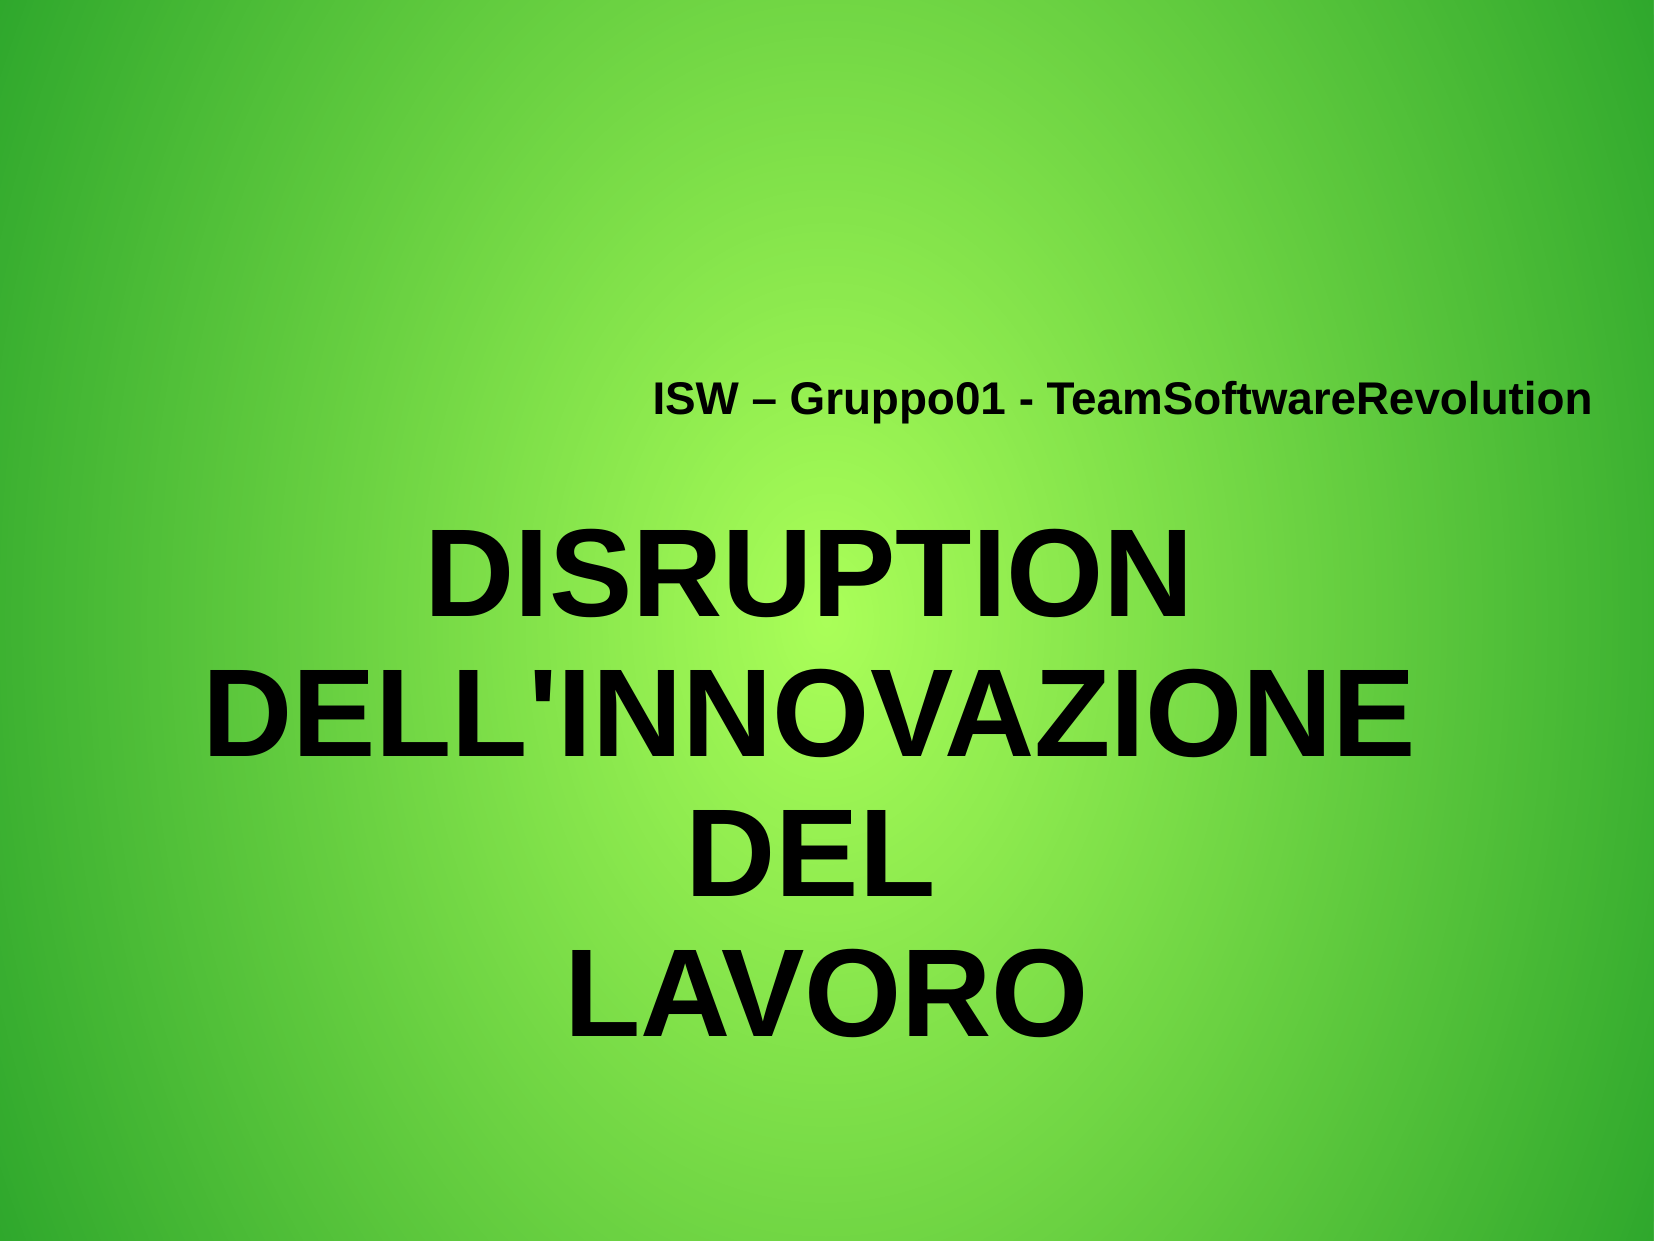

ISW – Gruppo01 - TeamSoftwareRevolution
DISRUPTION
DELL'INNOVAZIONE
DEL
LAVORO